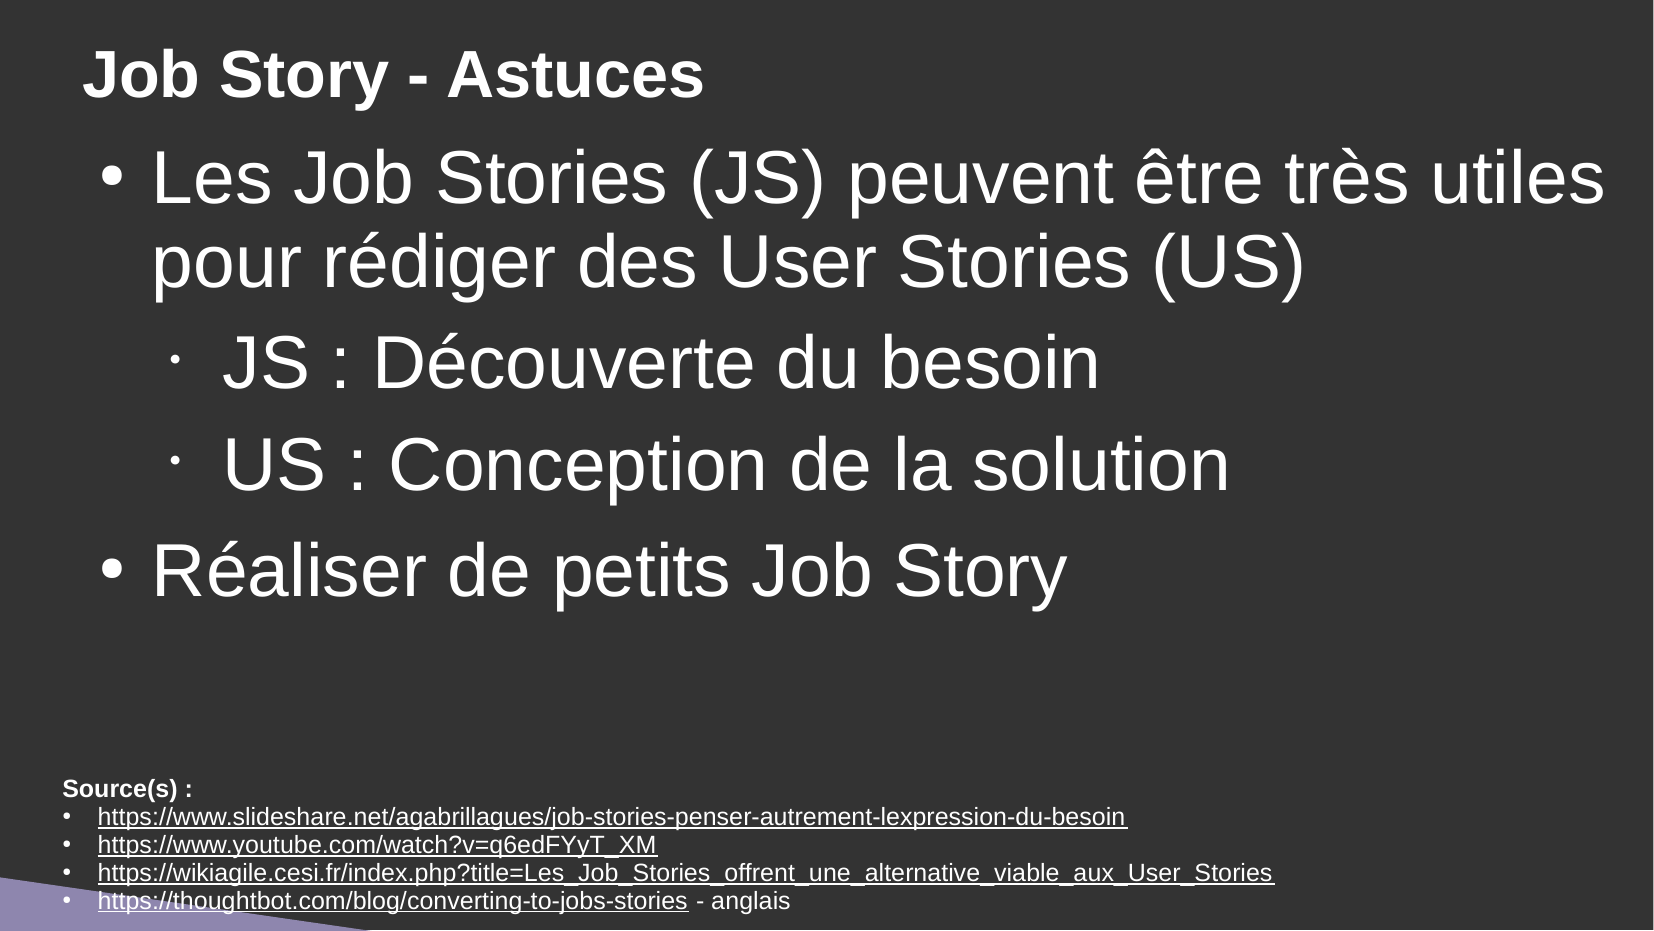

# Job Story - Astuces
Les Job Stories (JS) peuvent être très utiles pour rédiger des User Stories (US)
JS : Découverte du besoin
US : Conception de la solution
Réaliser de petits Job Story
Source(s) :
https://www.slideshare.net/agabrillagues/job-stories-penser-autrement-lexpression-du-besoin
https://www.youtube.com/watch?v=q6edFYyT_XM
https://wikiagile.cesi.fr/index.php?title=Les_Job_Stories_offrent_une_alternative_viable_aux_User_Stories
https://thoughtbot.com/blog/converting-to-jobs-stories - anglais